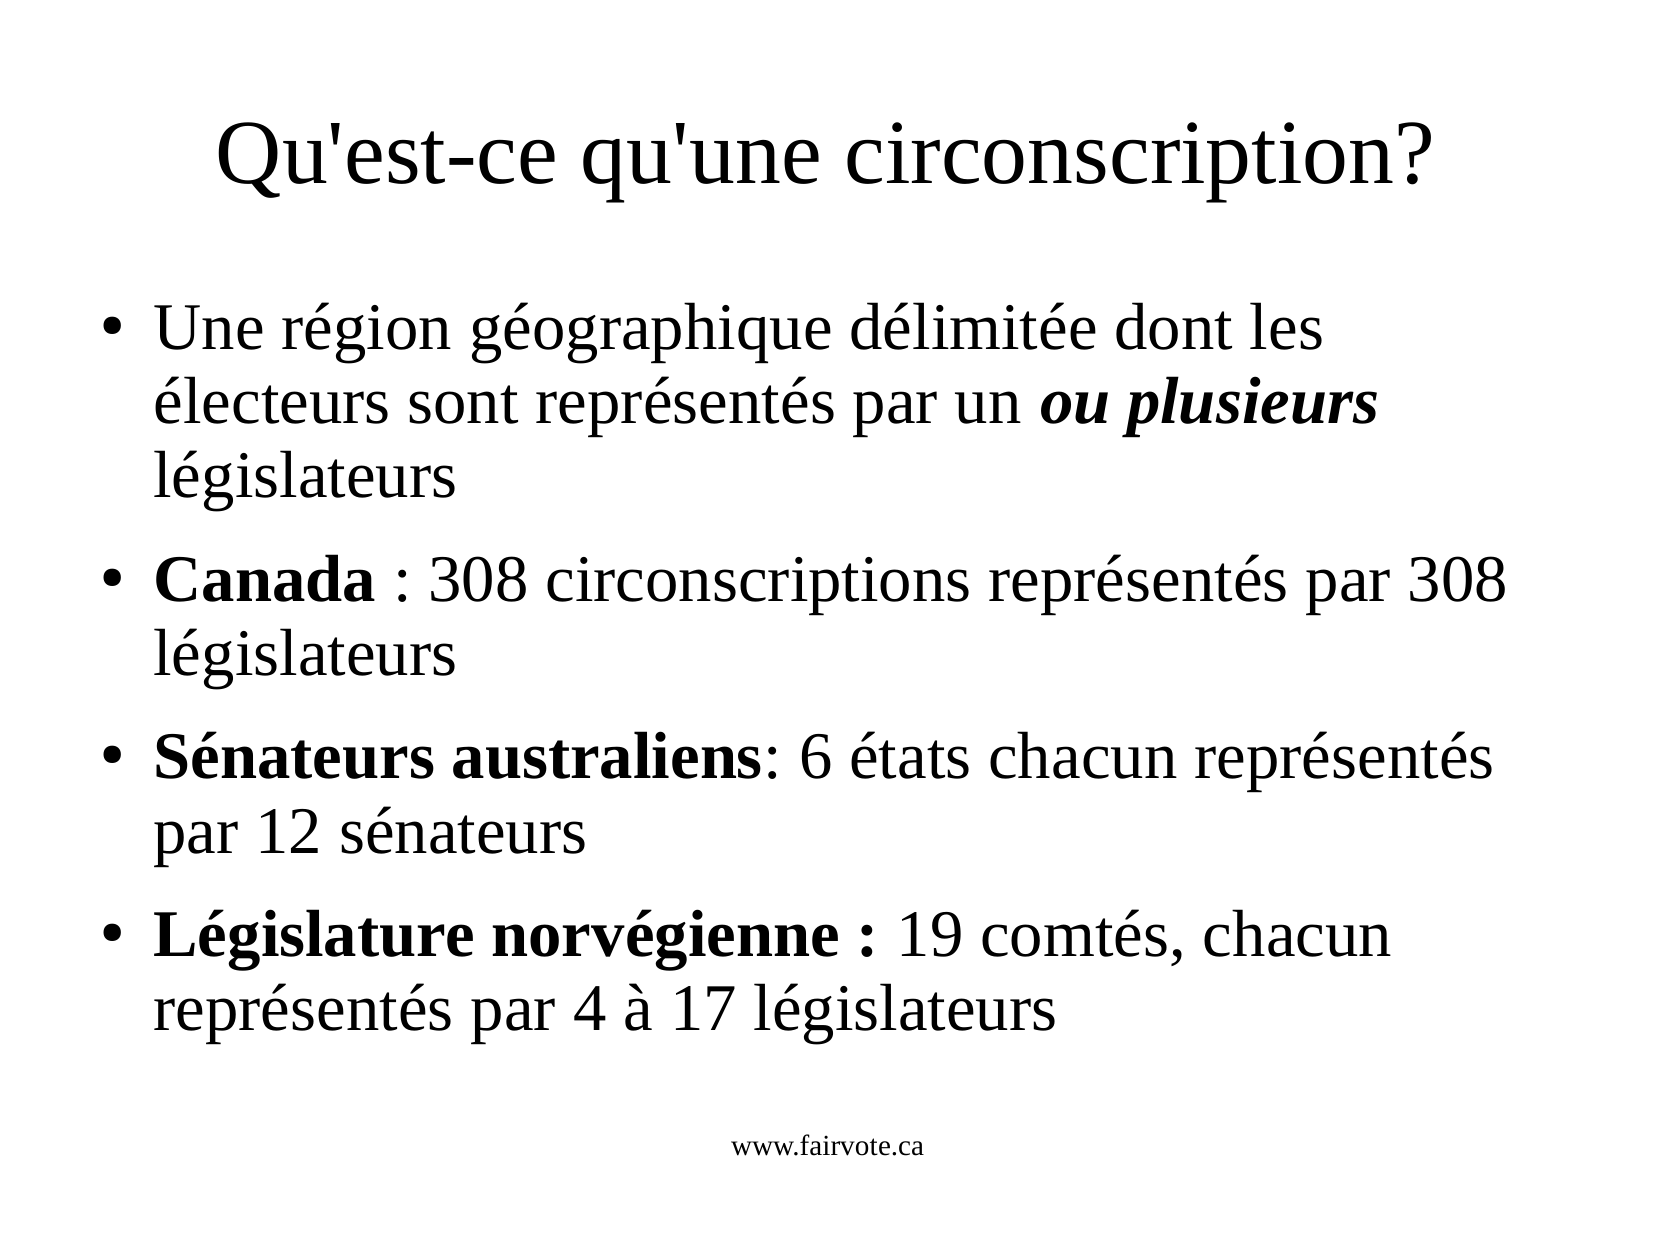

# Qu'est-ce qu'une circonscription?
Une région géographique délimitée dont les électeurs sont représentés par un ou plusieurs législateurs
Canada : 308 circonscriptions représentés par 308 législateurs
Sénateurs australiens: 6 états chacun représentés par 12 sénateurs
Législature norvégienne : 19 comtés, chacun représentés par 4 à 17 législateurs
www.fairvote.ca